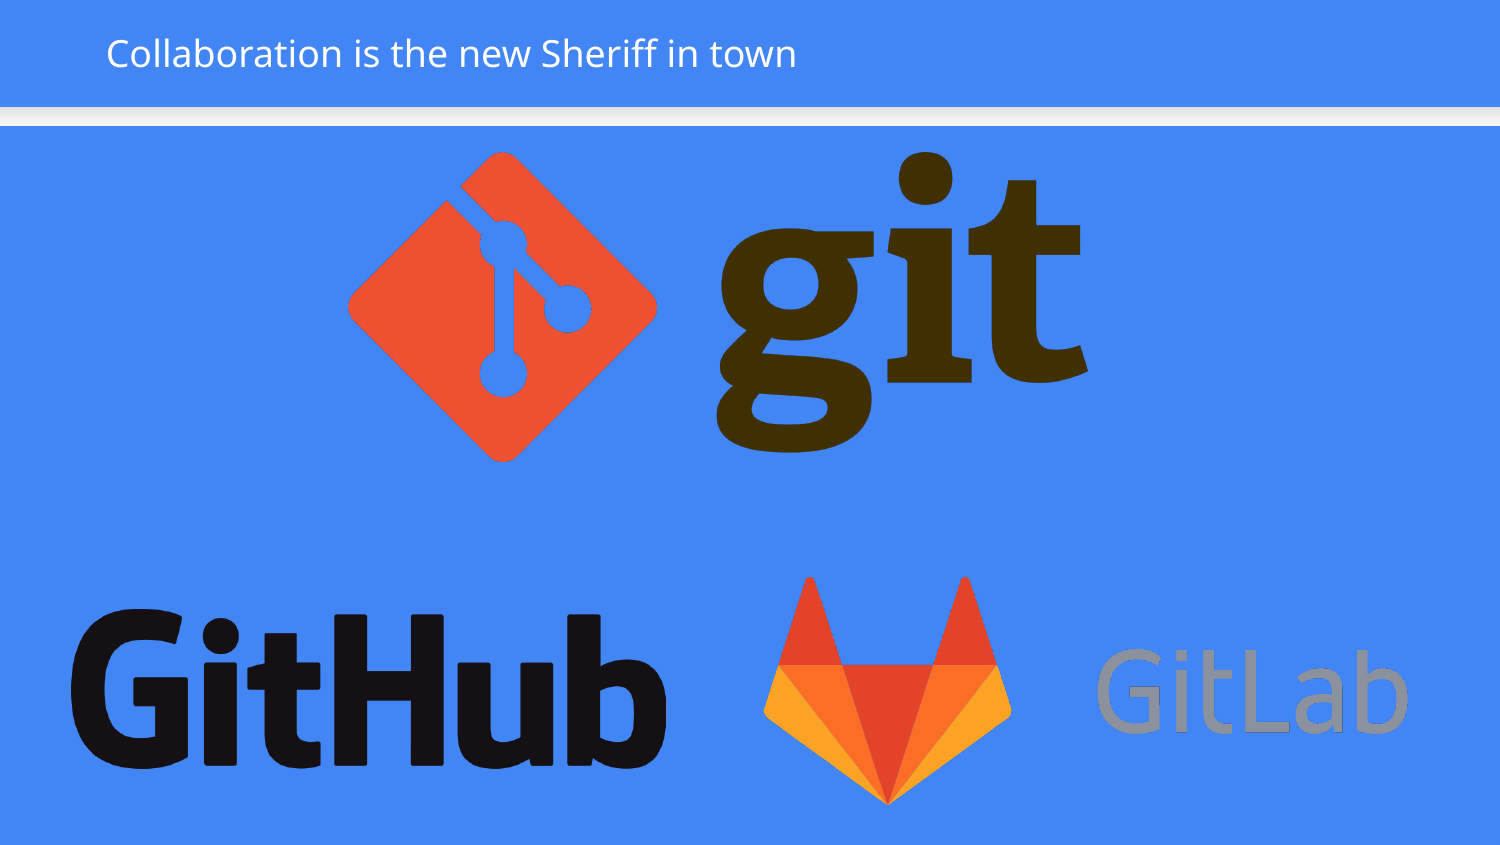

Collaboration is the new Sheriff in town